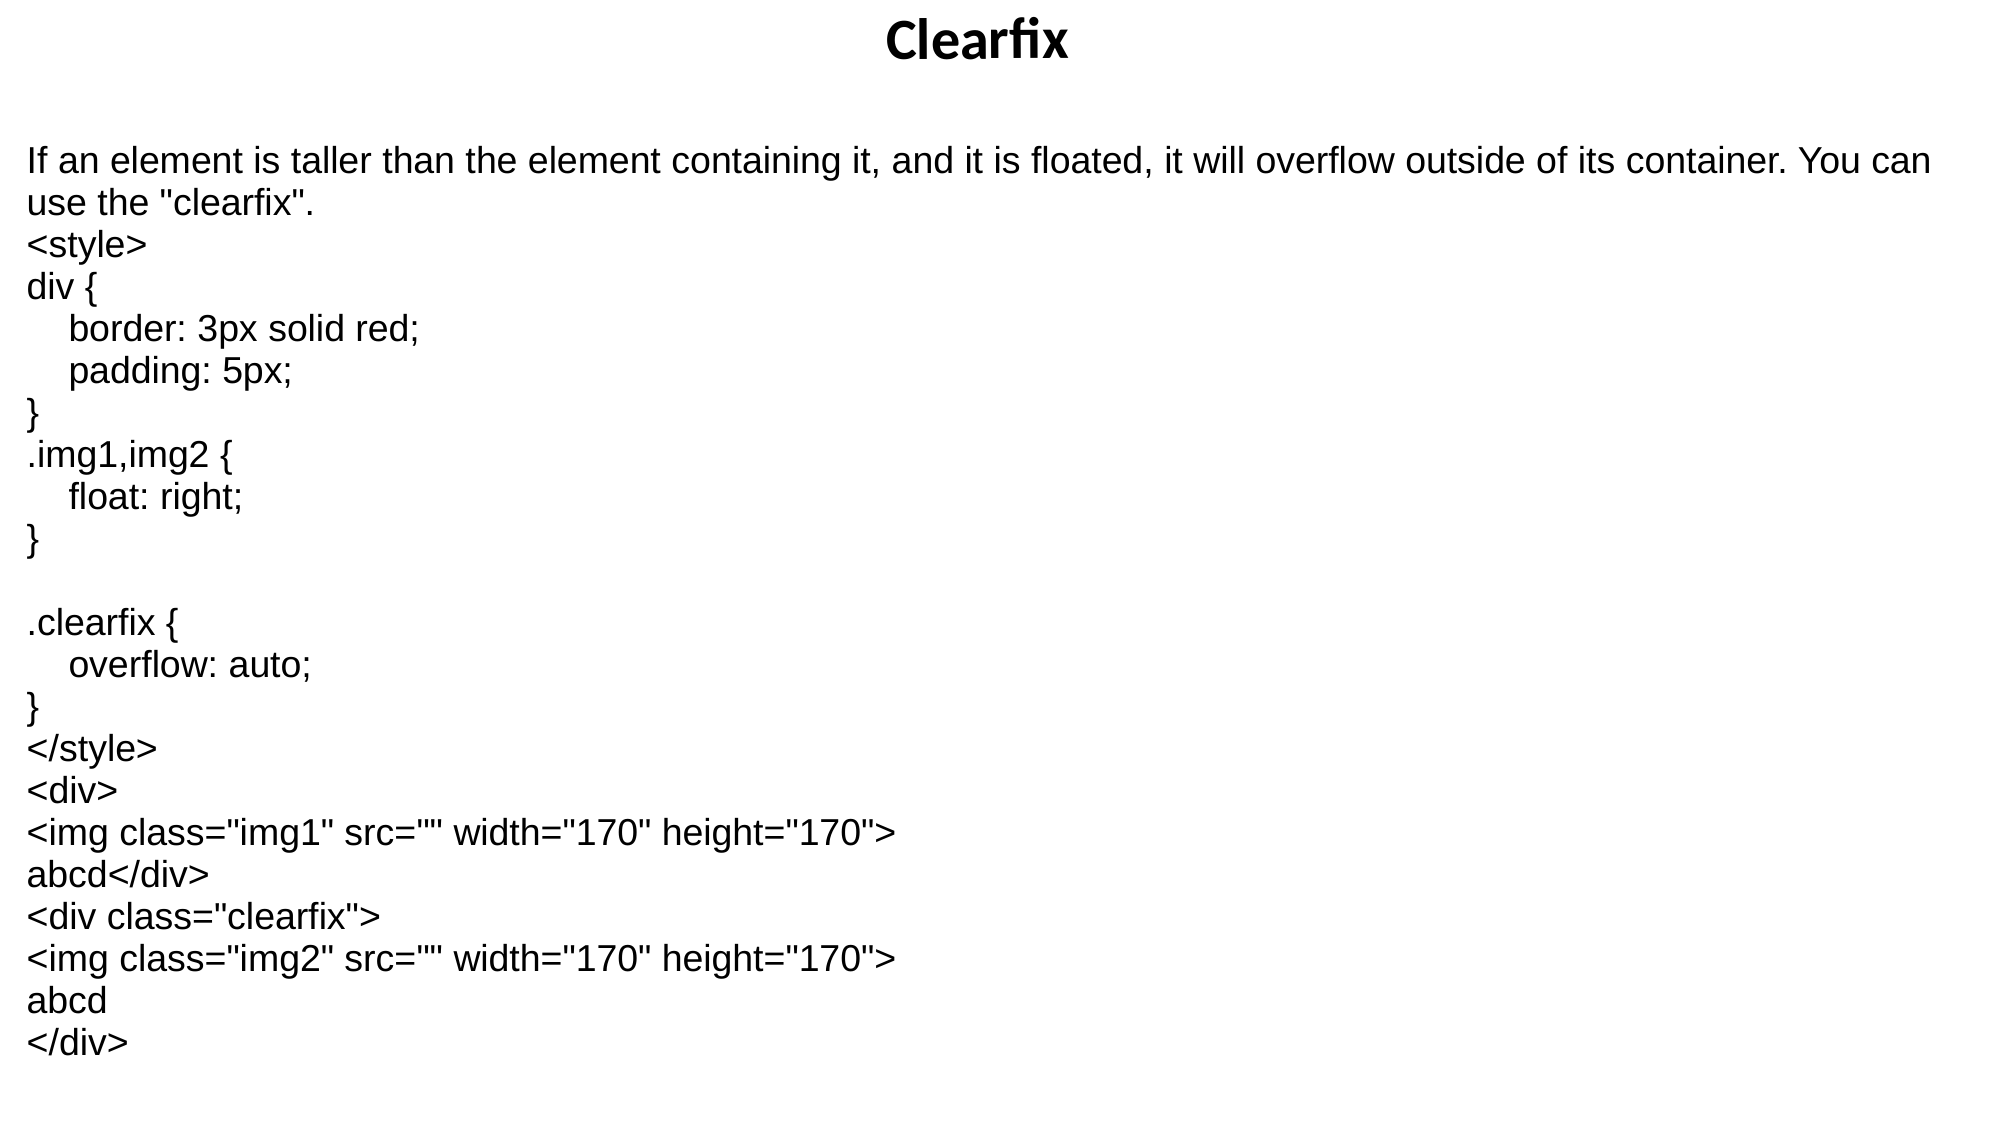

# Clearfix
If an element is taller than the element containing it, and it is floated, it will overflow outside of its container. You can use the "clearfix".
<style>
div {
 border: 3px solid red;
 padding: 5px;
}
.img1,img2 {
 float: right;
}
.clearfix {
 overflow: auto;
}
</style>
<div>
<img class="img1" src="" width="170" height="170">
abcd</div>
<div class="clearfix">
<img class="img2" src="" width="170" height="170">
abcd
</div>